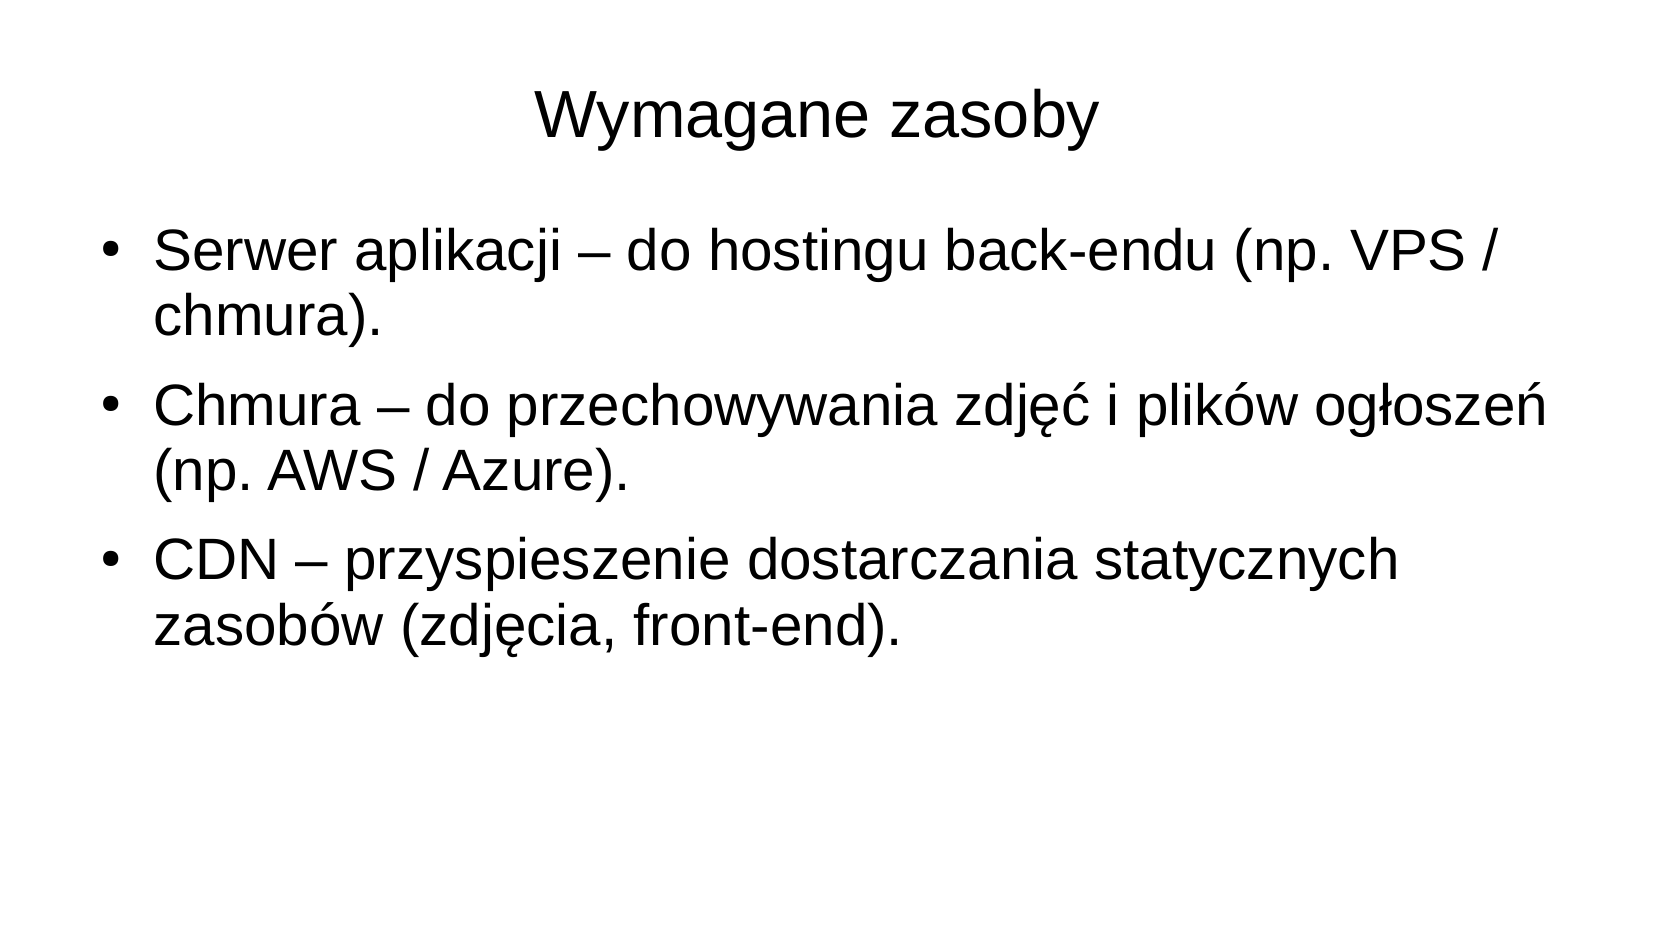

# Wymagane zasoby
Serwer aplikacji – do hostingu back-endu (np. VPS / chmura).
Chmura – do przechowywania zdjęć i plików ogłoszeń (np. AWS / Azure).
CDN – przyspieszenie dostarczania statycznych zasobów (zdjęcia, front-end).